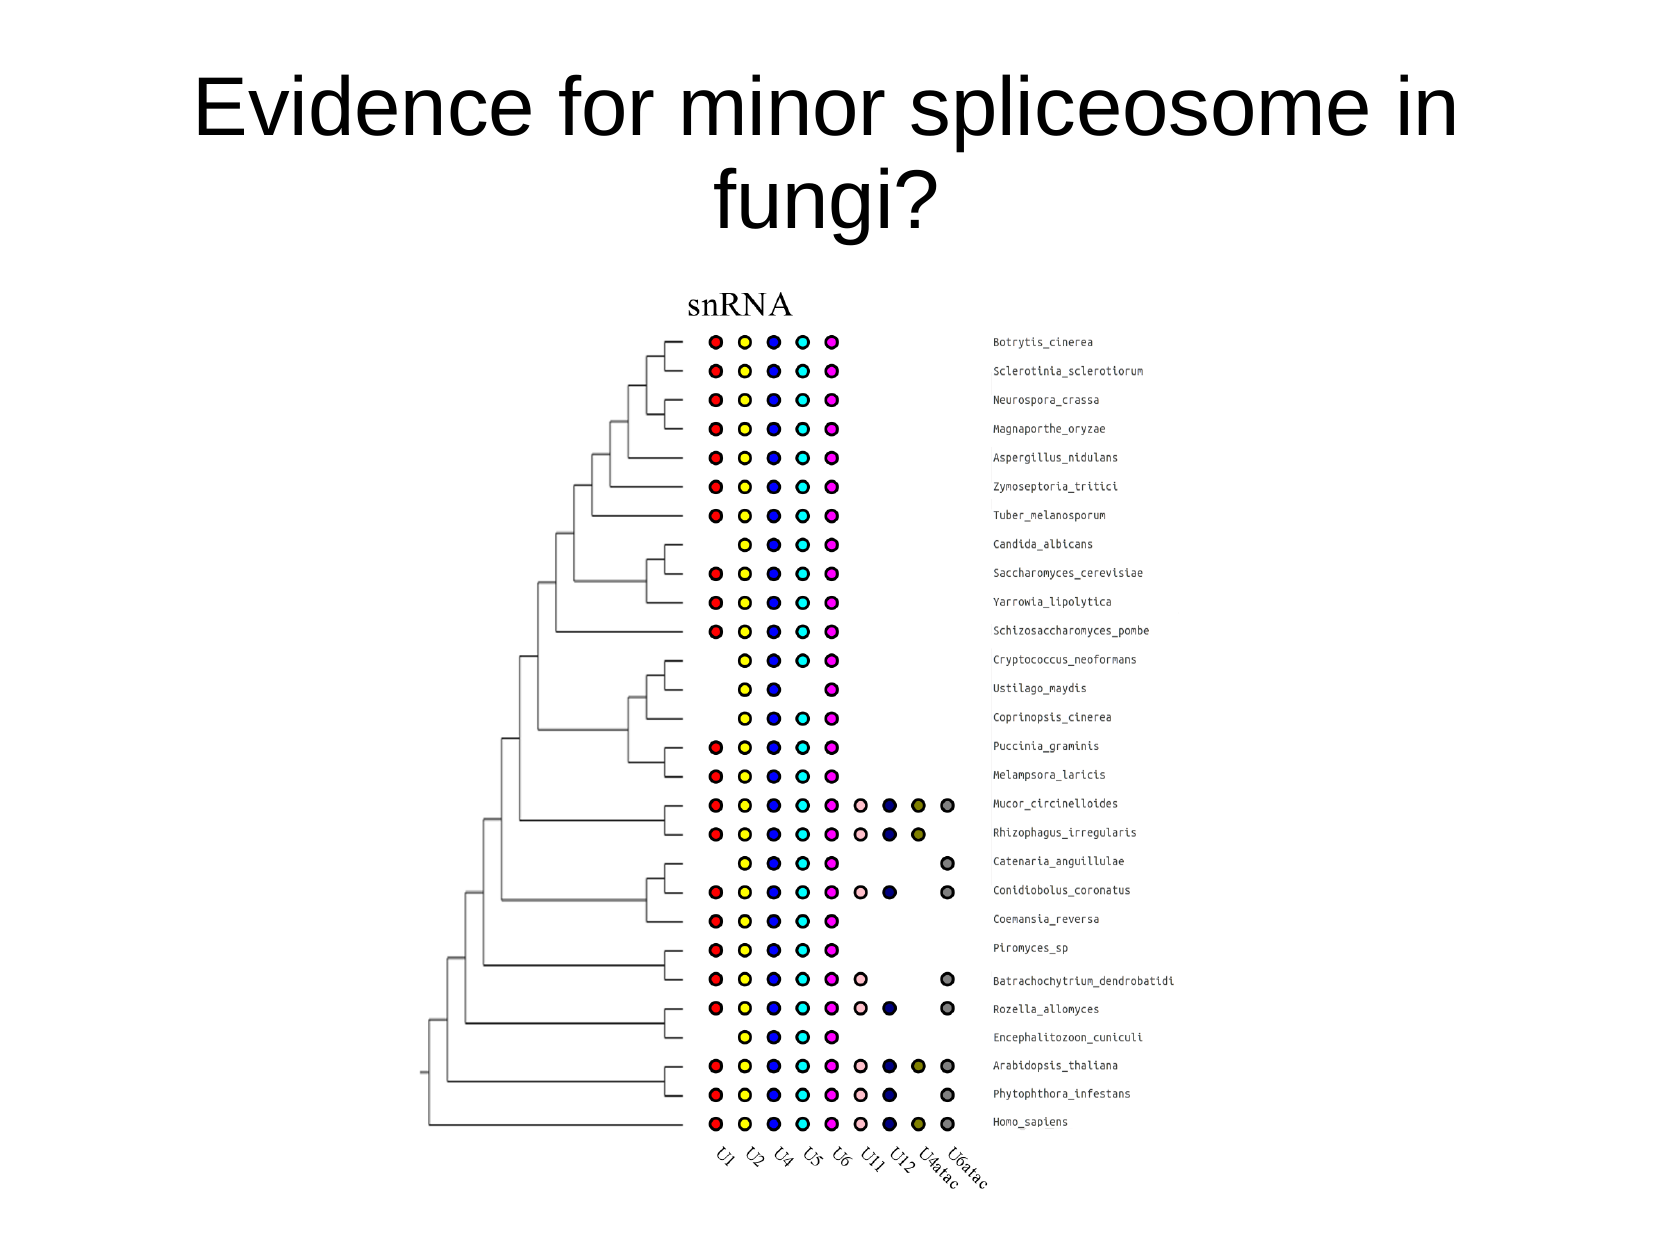

# Evidence for minor spliceosome in fungi?